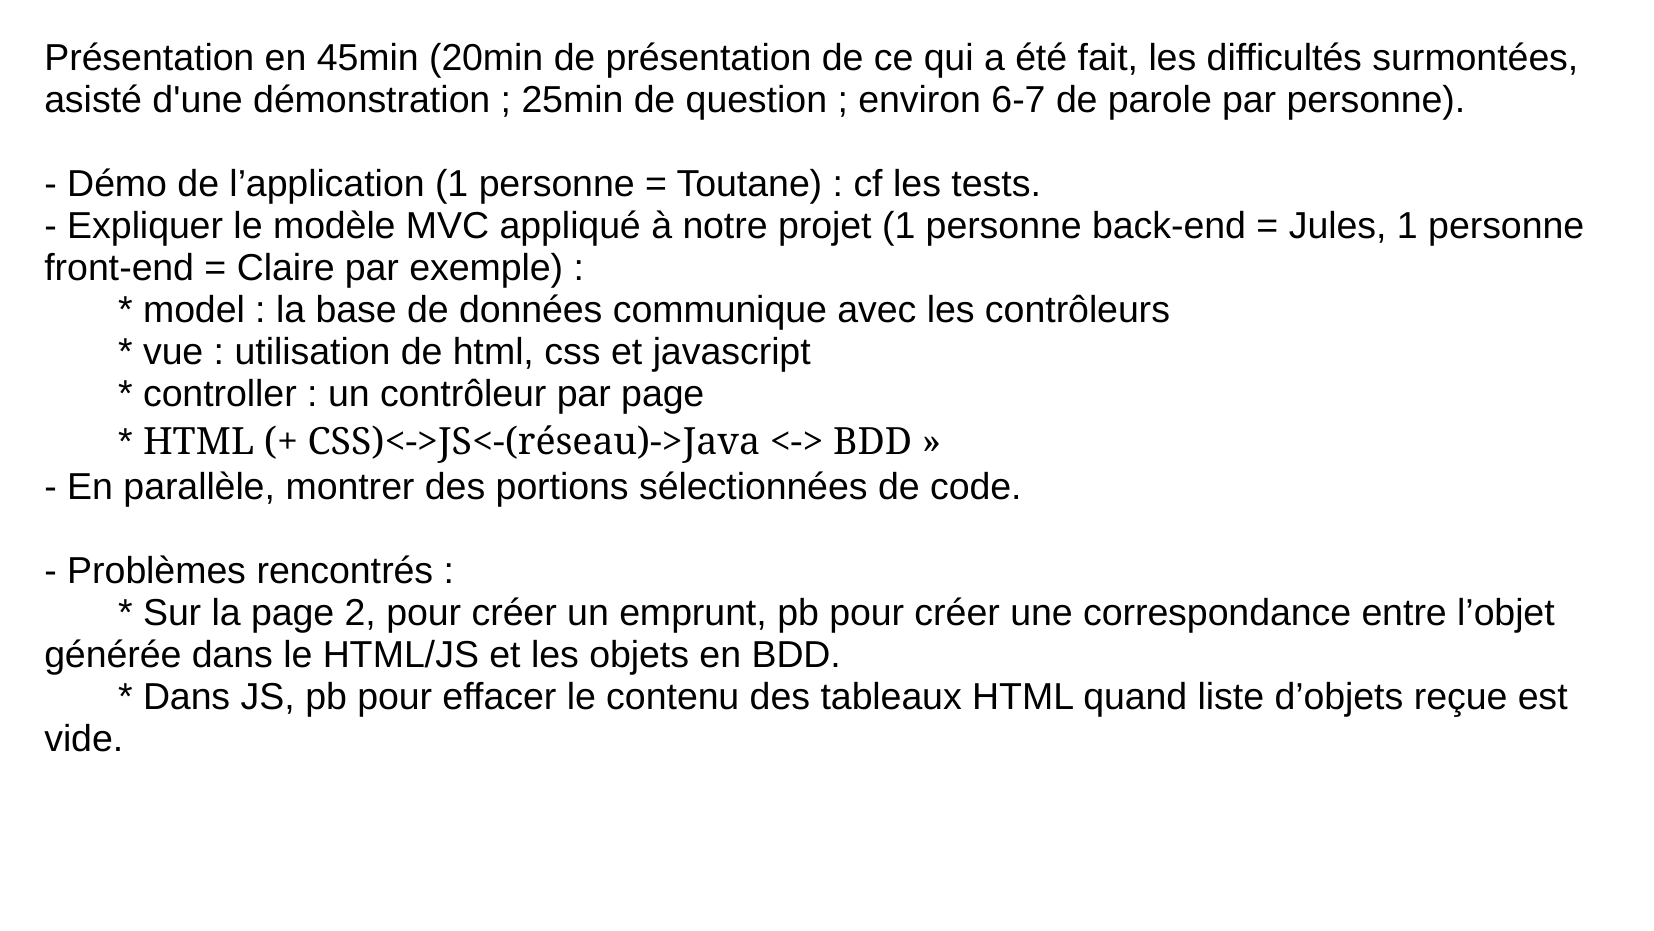

Présentation en 45min (20min de présentation de ce qui a été fait, les difficultés surmontées, asisté d'une démonstration ; 25min de question ; environ 6-7 de parole par personne).
- Démo de l’application (1 personne = Toutane) : cf les tests.
- Expliquer le modèle MVC appliqué à notre projet (1 personne back-end = Jules, 1 personne front-end = Claire par exemple) :
	* model : la base de données communique avec les contrôleurs
	* vue : utilisation de html, css et javascript
	* controller : un contrôleur par page
	* HTML (+ CSS)<->JS<-(réseau)->Java <-> BDD »
- En parallèle, montrer des portions sélectionnées de code.
- Problèmes rencontrés :
	* Sur la page 2, pour créer un emprunt, pb pour créer une correspondance entre l’objet générée dans le HTML/JS et les objets en BDD.
	* Dans JS, pb pour effacer le contenu des tableaux HTML quand liste d’objets reçue est vide.